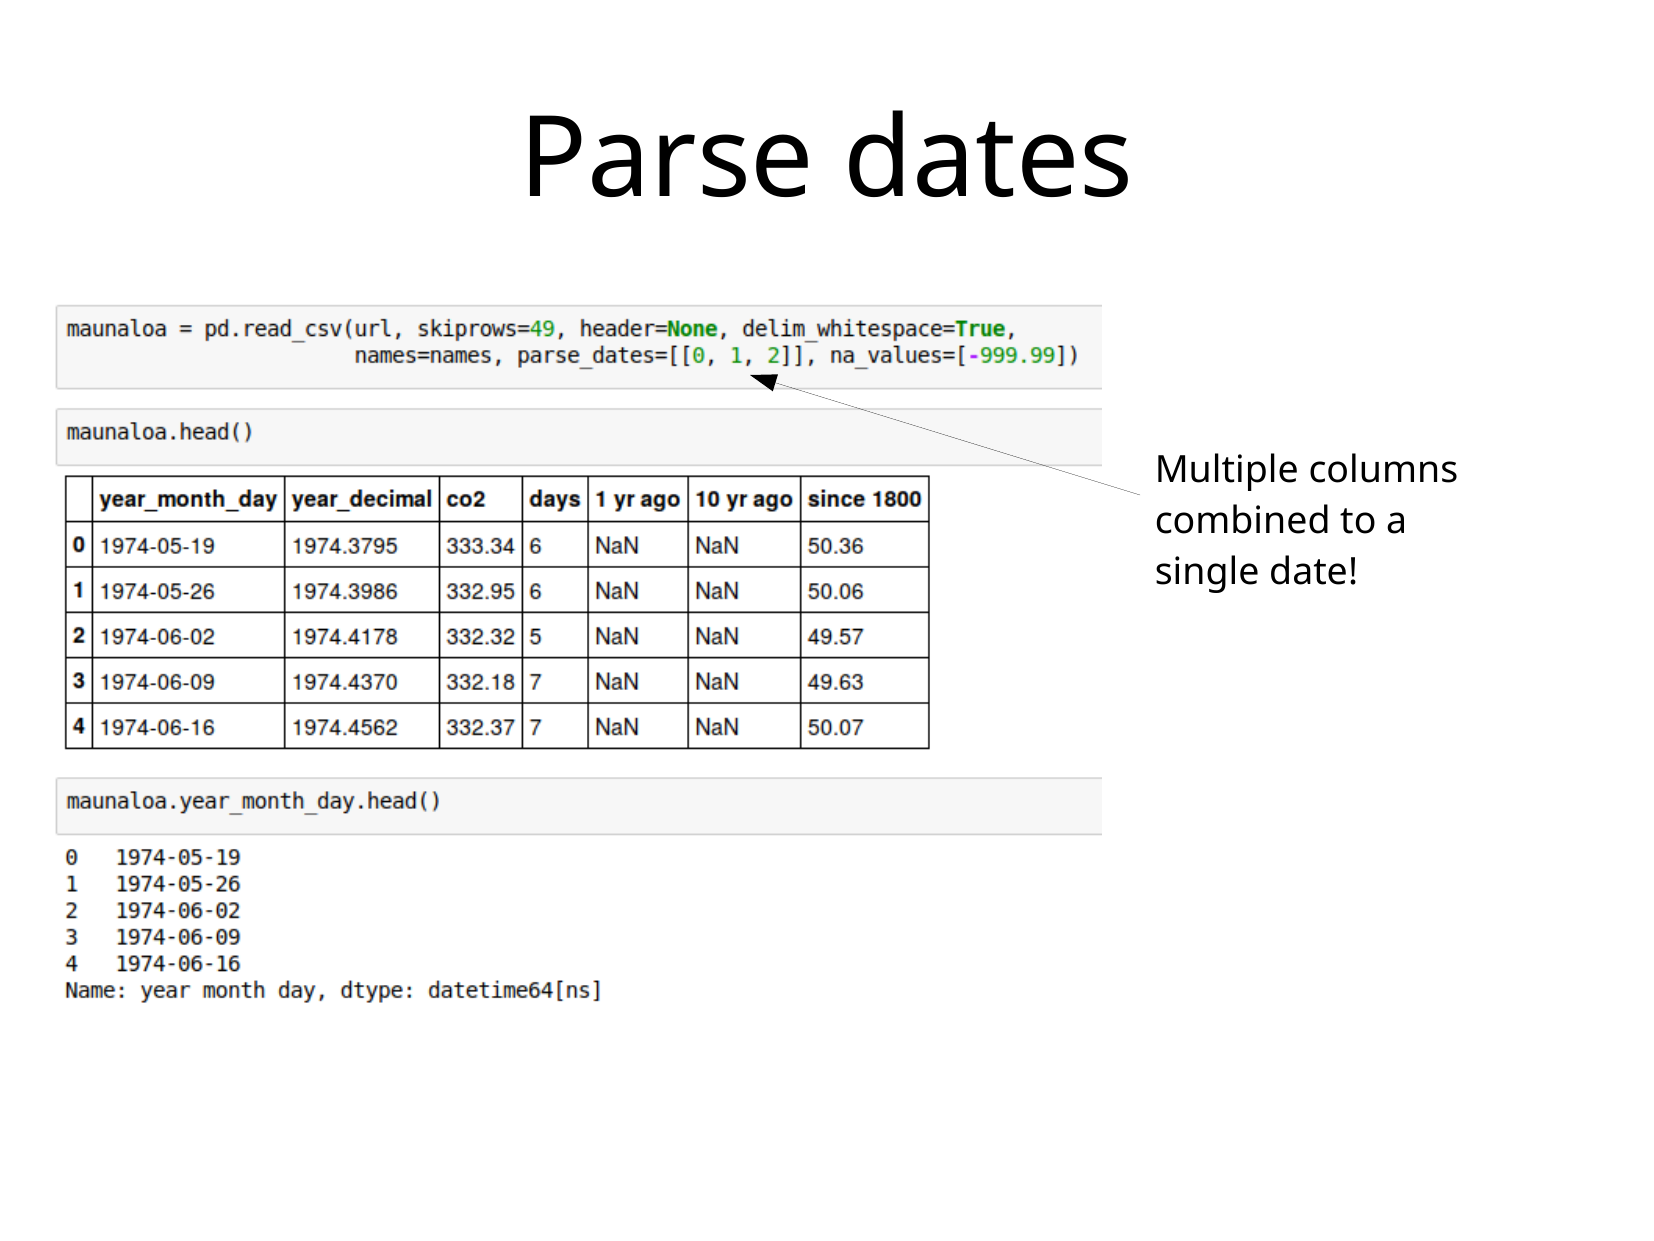

# Parse dates
Multiple columns combined to a single date!